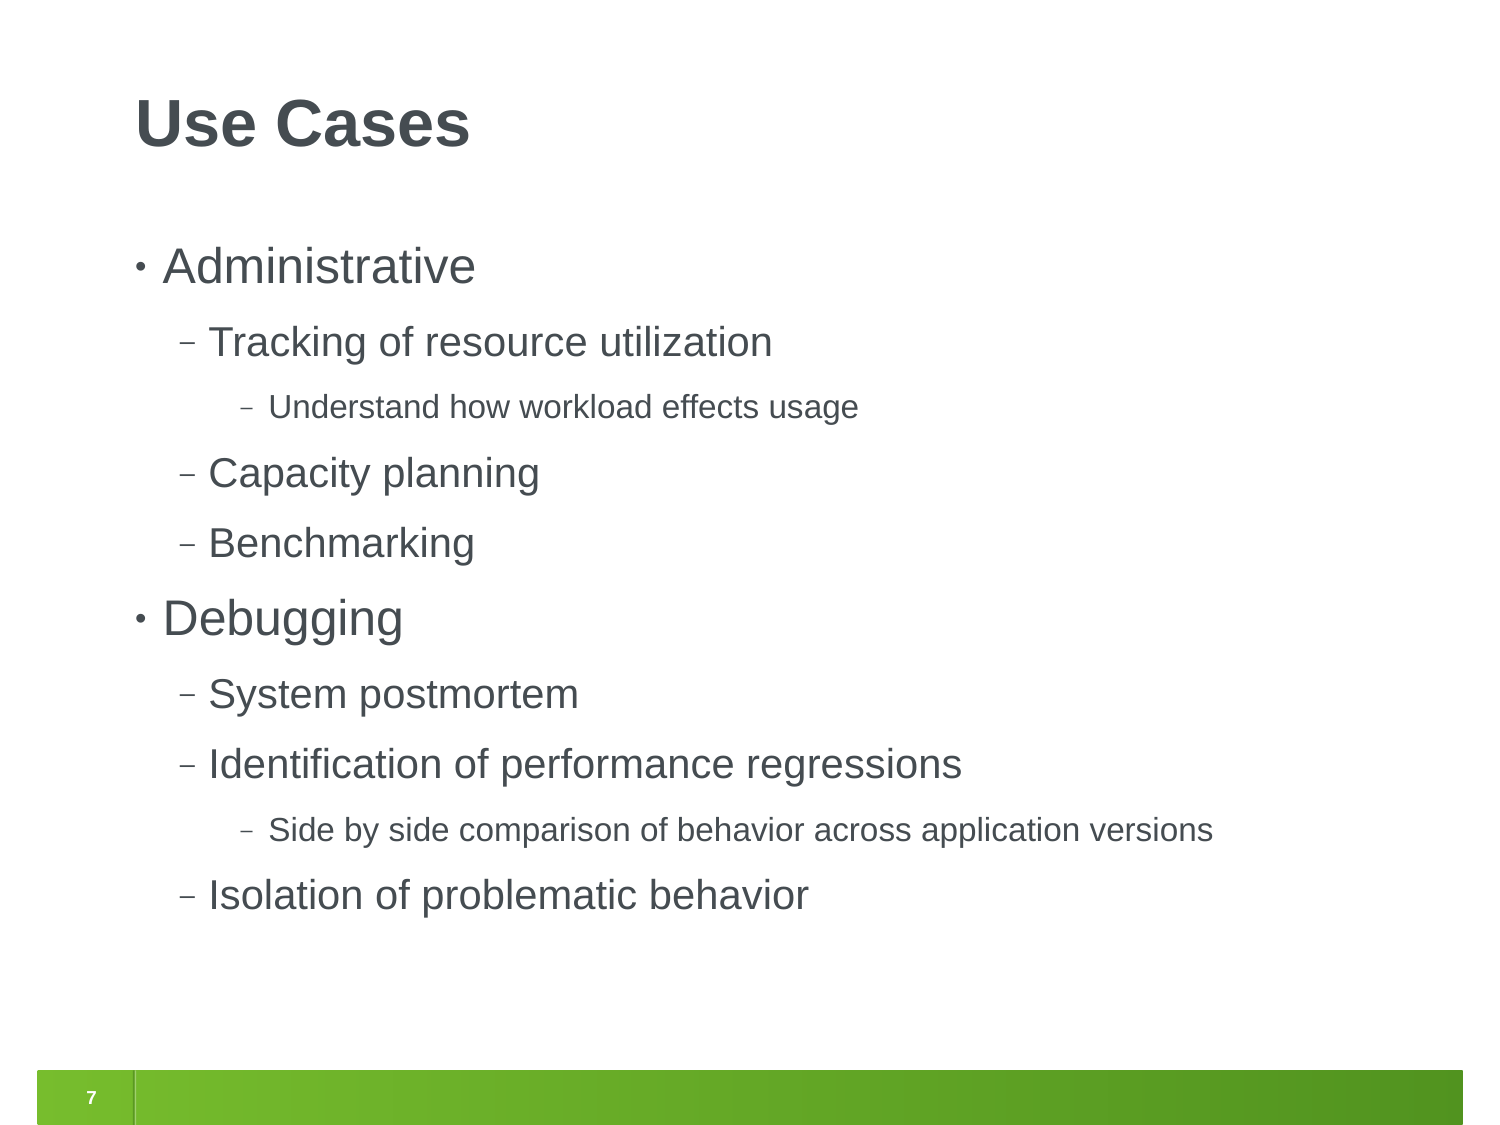

# Use Cases
Administrative
Tracking of resource utilization
Understand how workload effects usage
Capacity planning
Benchmarking
Debugging
System postmortem
Identification of performance regressions
Side by side comparison of behavior across application versions
Isolation of problematic behavior